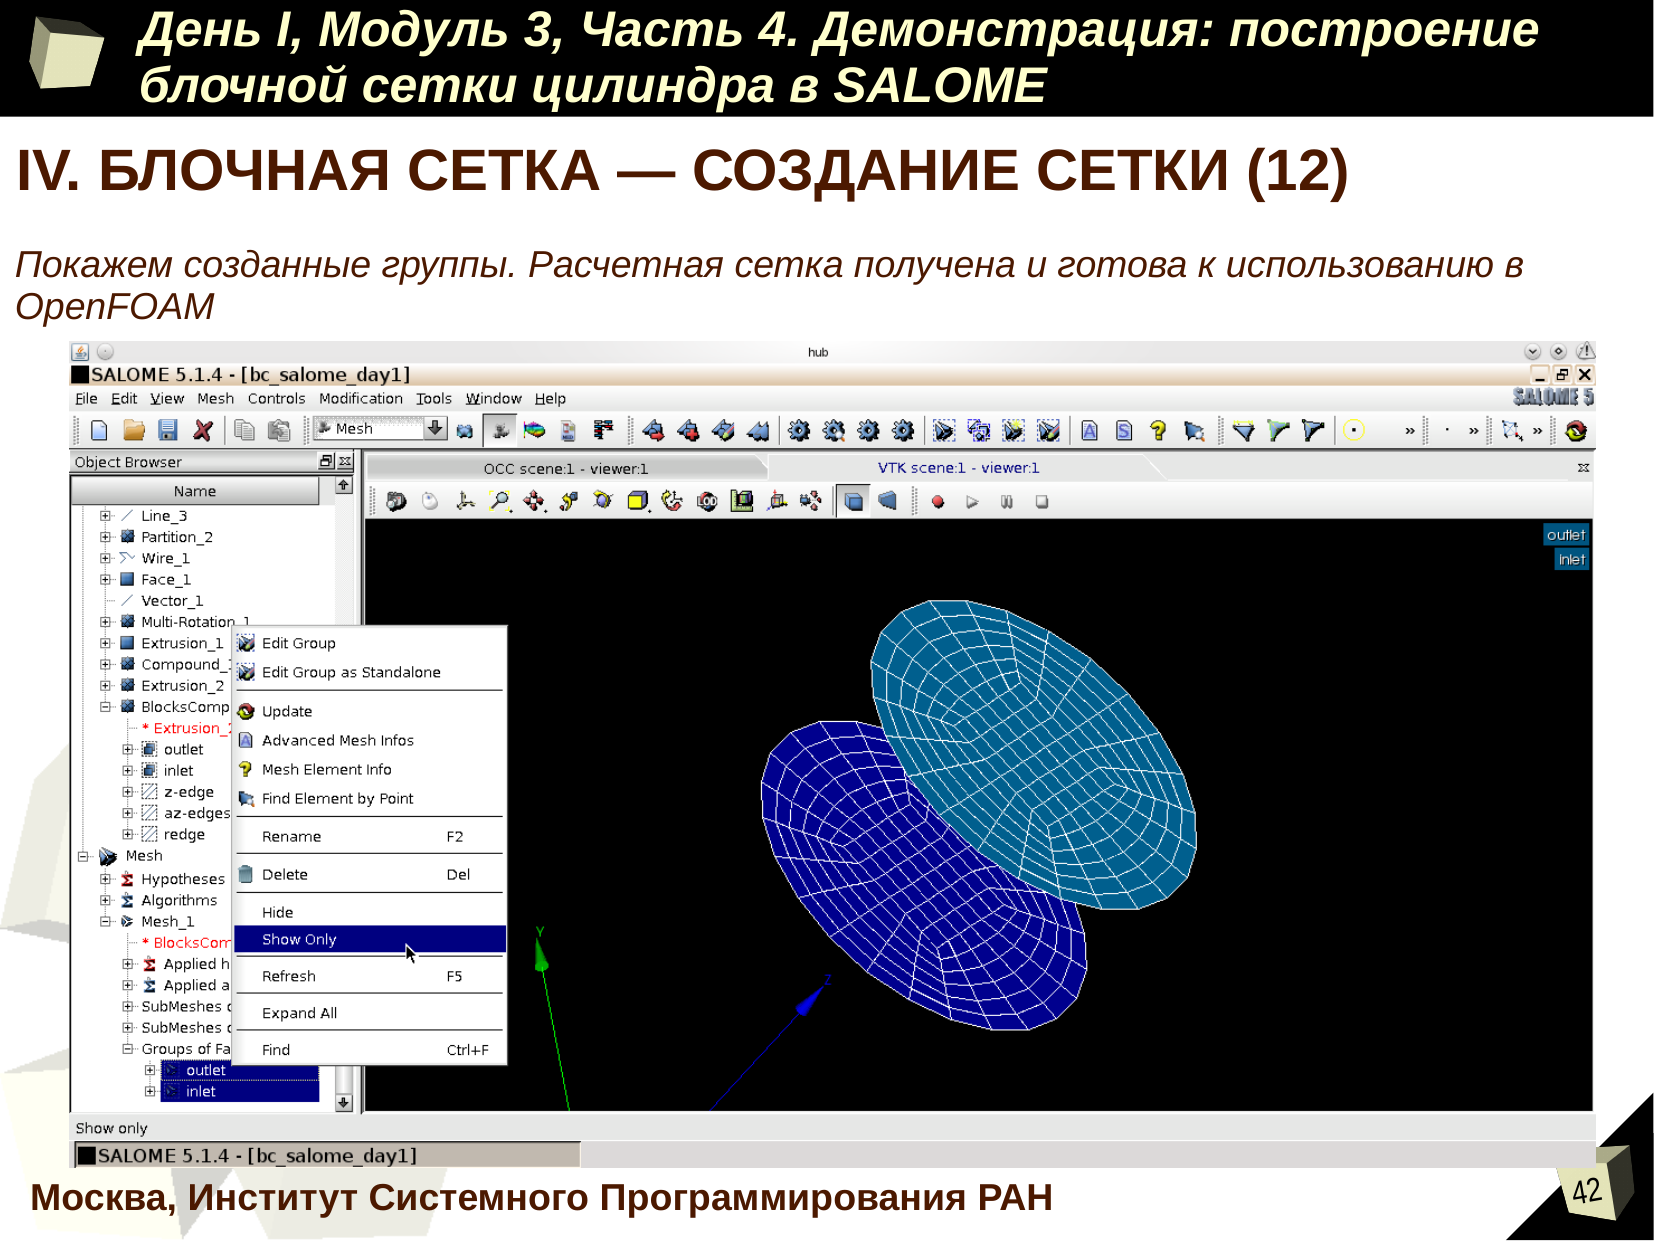

IV. БЛОЧНАЯ СЕТКА — СОЗДАНИЕ СЕТКИ (12)
Покажем созданные группы. Расчетная сетка получена и готова к использованию в OpenFOAM